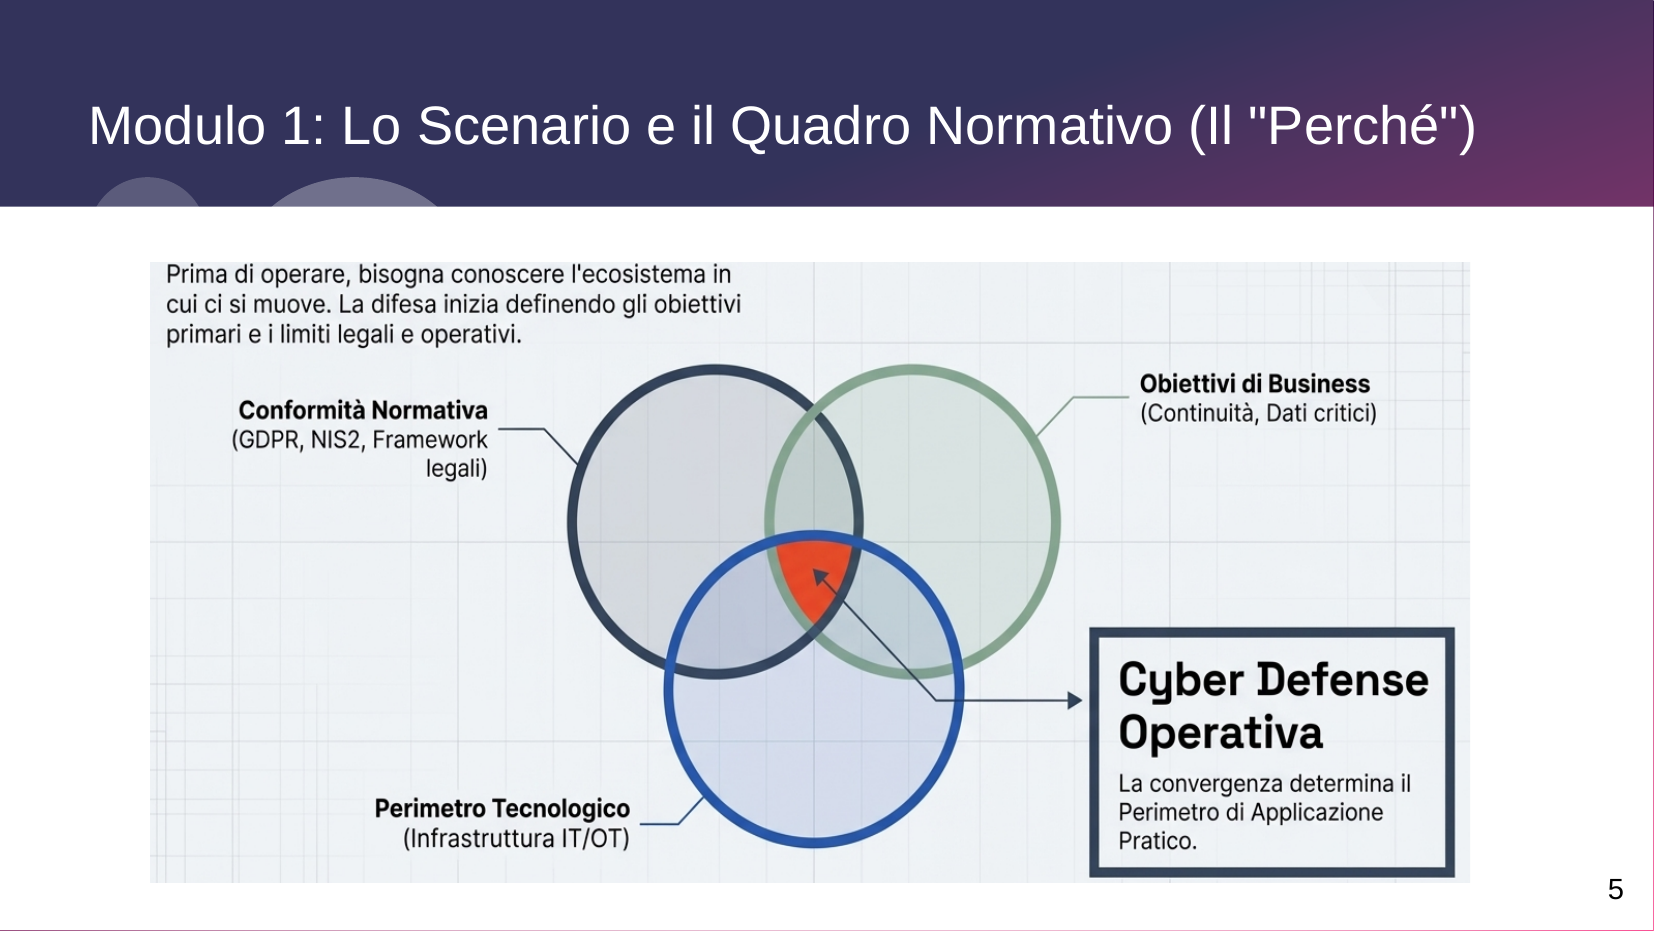

# Modulo 1: Lo Scenario e il Quadro Normativo (Il "Perché")
5